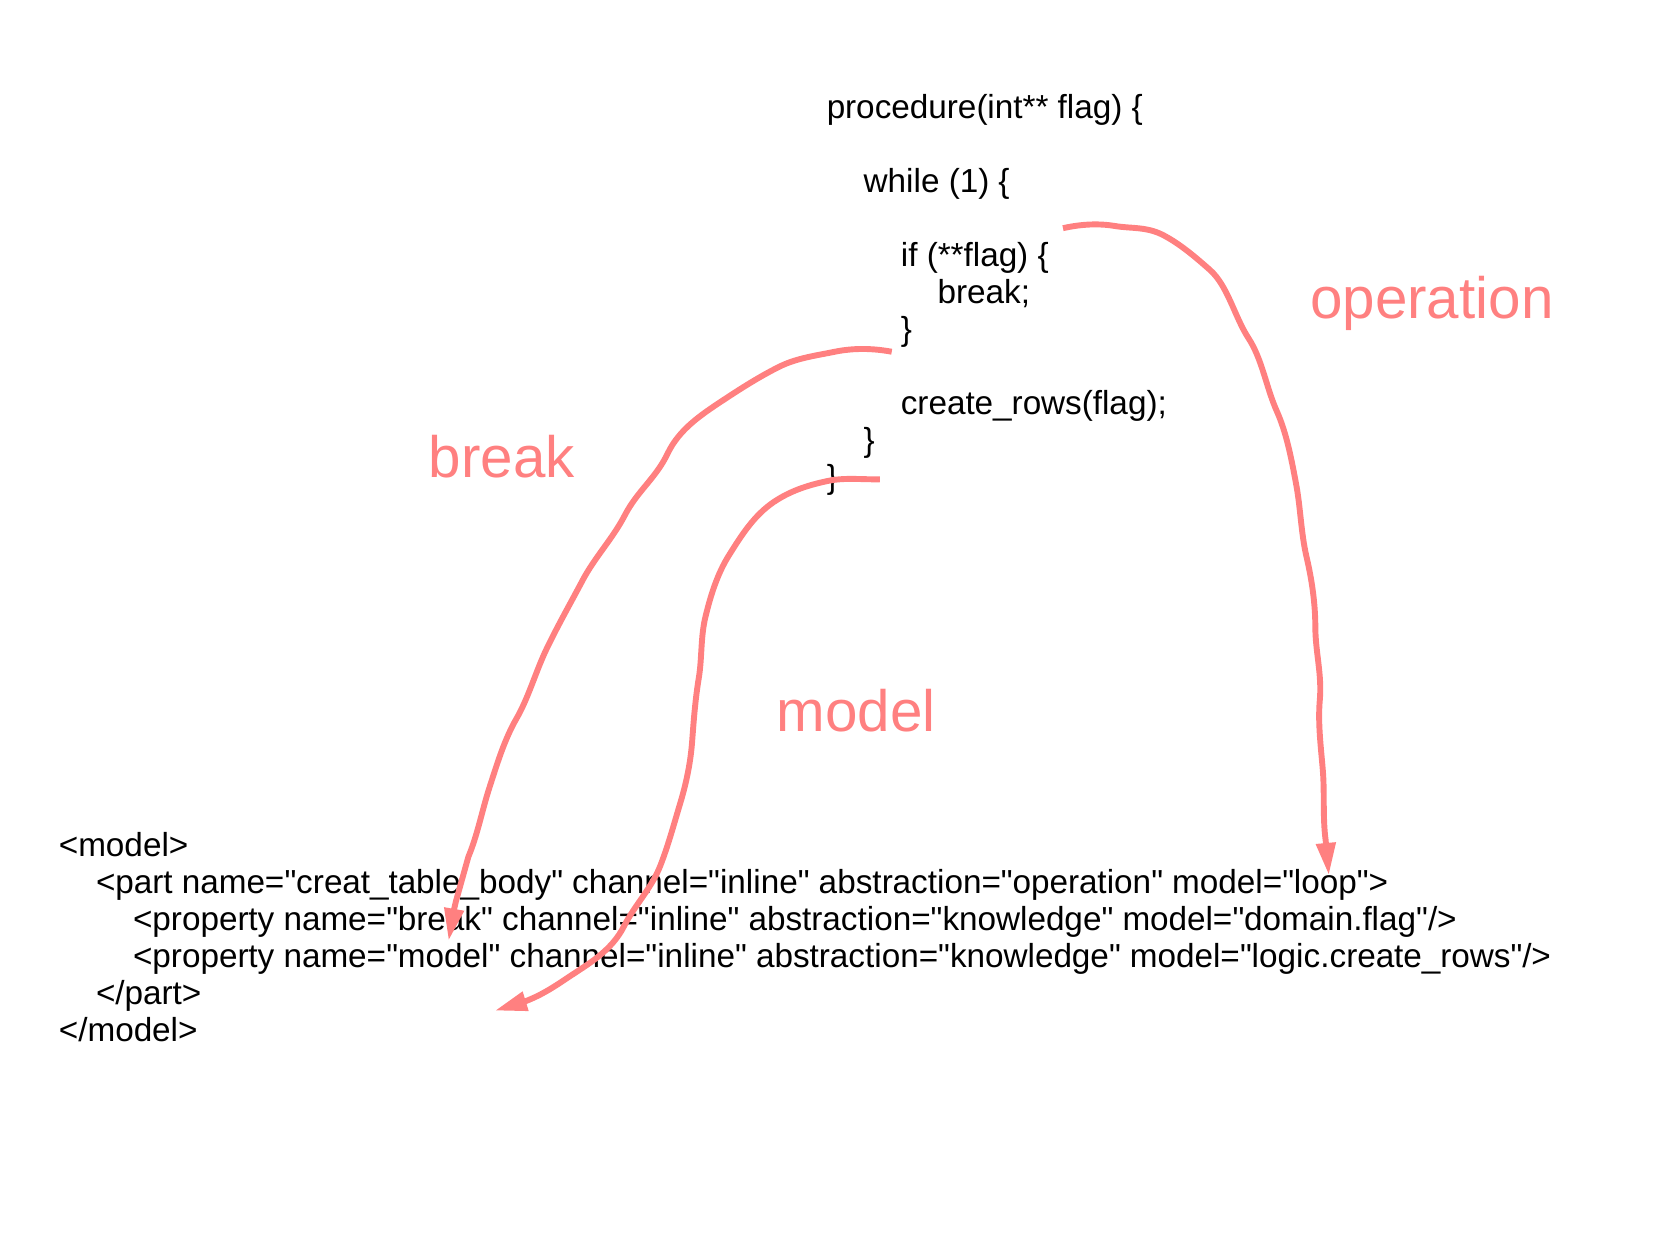

procedure(int** flag) {
 while (1) {
 if (**flag) {
 break;
 }
 create_rows(flag);
 }
}
<model>
 <part name="creat_table_body" channel="inline" abstraction="operation" model="loop">
 <property name="break" channel="inline" abstraction="knowledge" model="domain.flag"/>
 <property name="model" channel="inline" abstraction="knowledge" model="logic.create_rows"/>
 </part>
</model>
operation
break
model